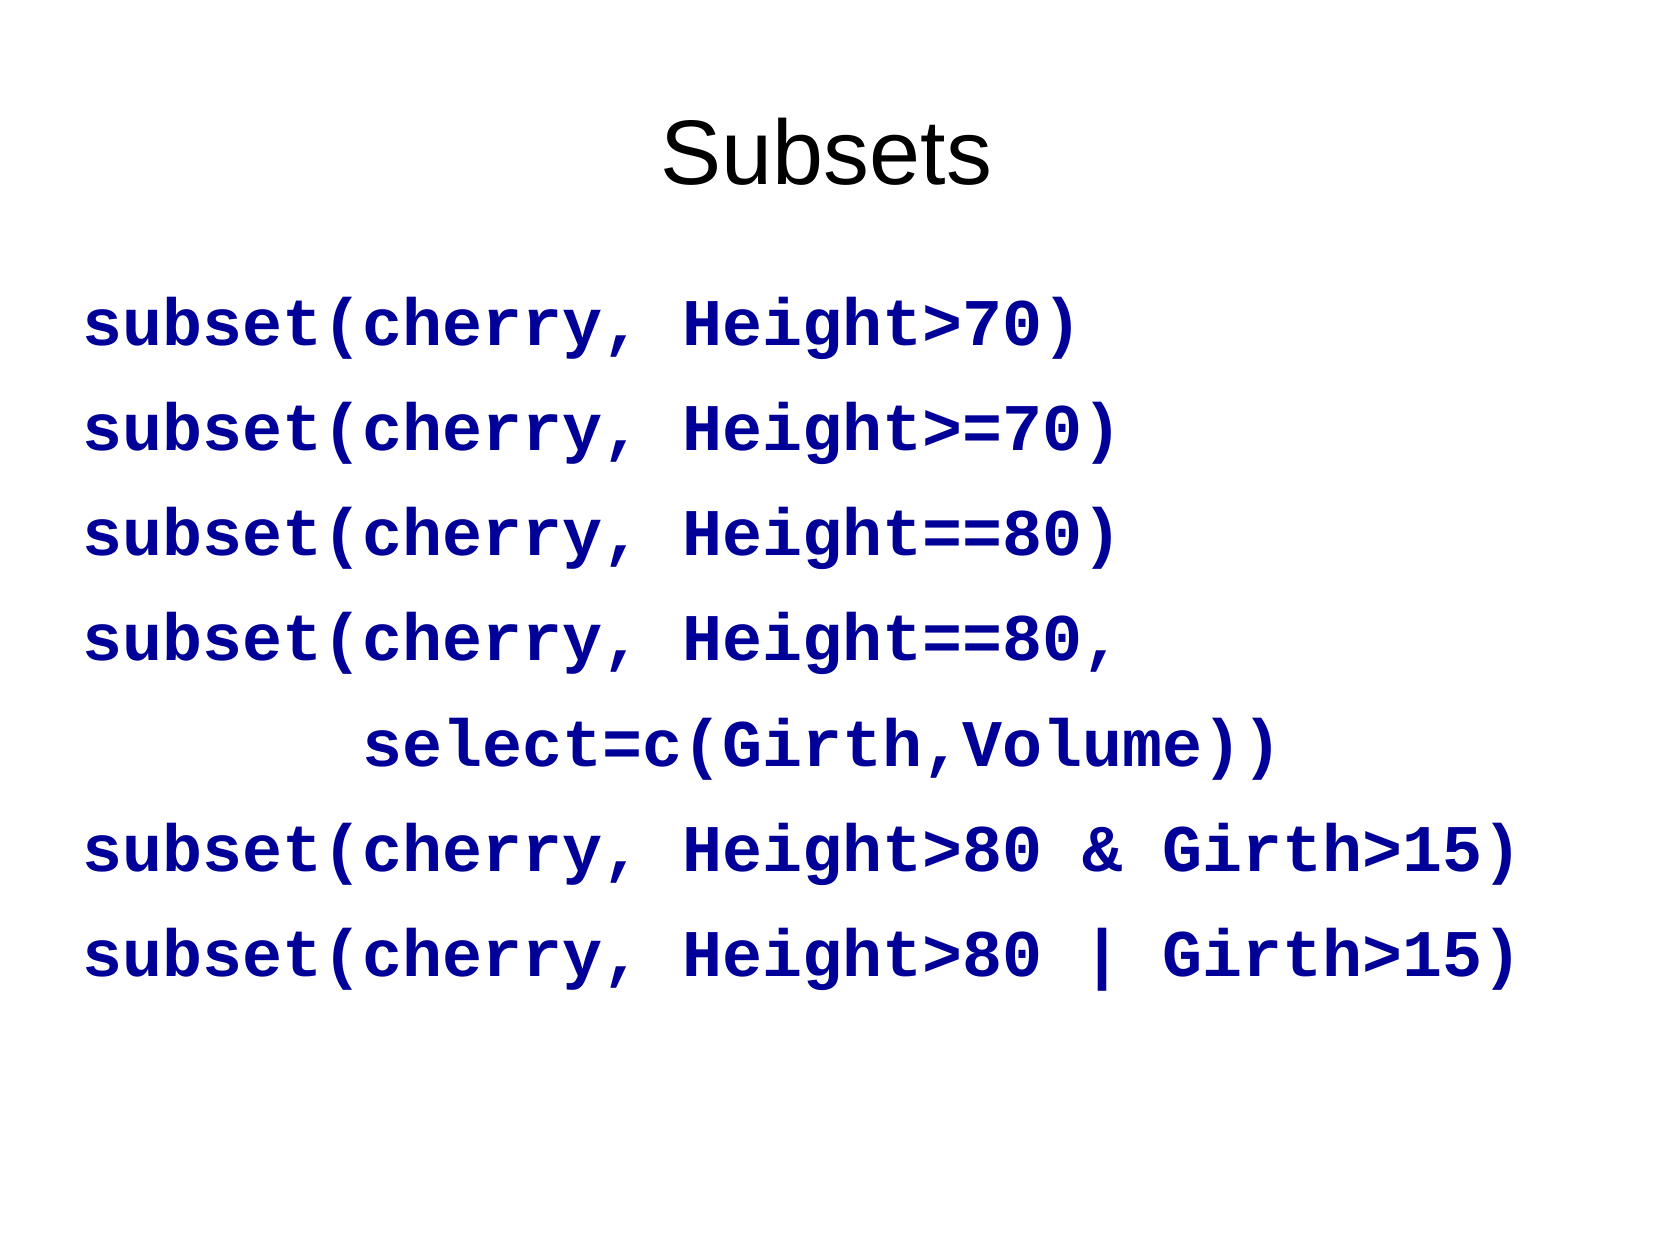

# Subsets
subset(cherry, Height>70)
subset(cherry, Height>=70)
subset(cherry, Height==80)
subset(cherry, Height==80,
 select=c(Girth,Volume))
subset(cherry, Height>80 & Girth>15)
subset(cherry, Height>80 | Girth>15)